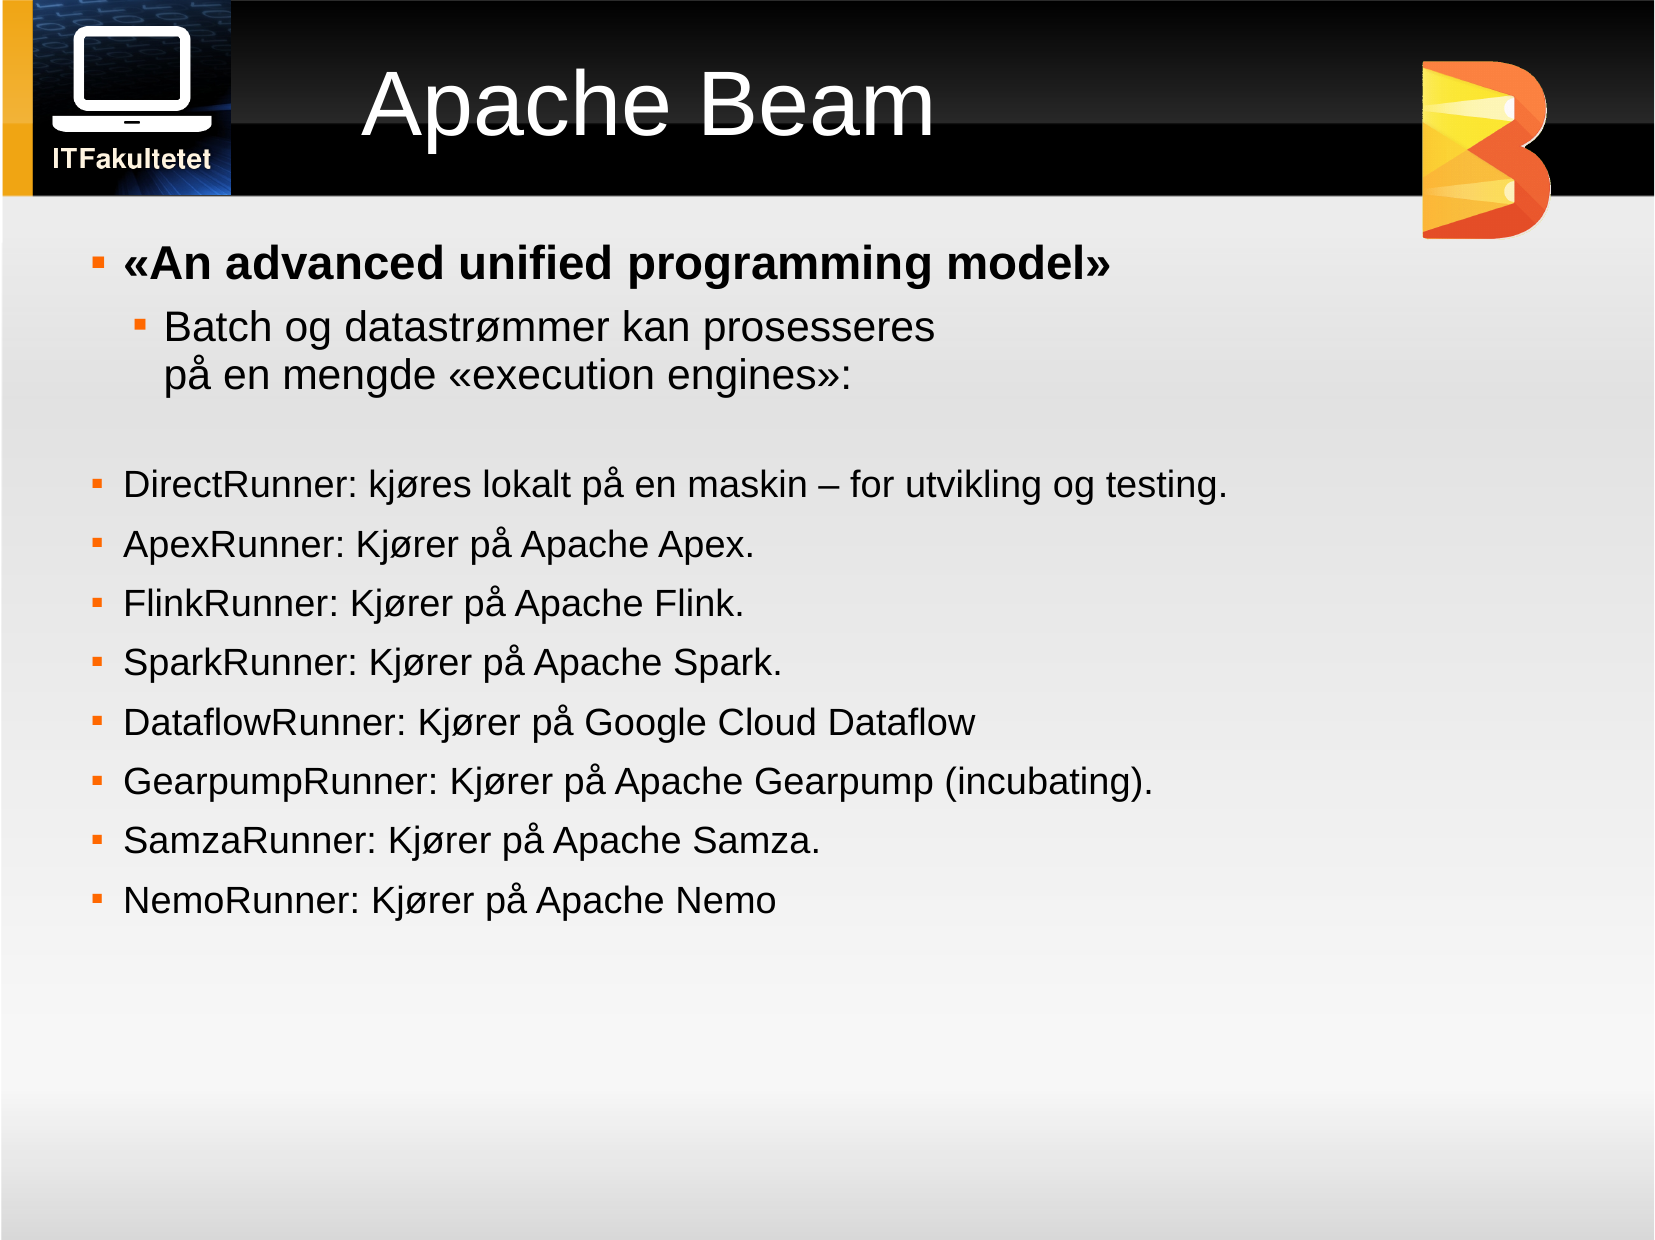

# Apache Beam
«An advanced unified programming model»
Batch og datastrømmer kan prosesseres
på en mengde «execution engines»:
DirectRunner: kjøres lokalt på en maskin – for utvikling og testing.
ApexRunner: Kjører på Apache Apex.
FlinkRunner: Kjører på Apache Flink.
SparkRunner: Kjører på Apache Spark.
DataflowRunner: Kjører på Google Cloud Dataflow
GearpumpRunner: Kjører på Apache Gearpump (incubating).
SamzaRunner: Kjører på Apache Samza.
NemoRunner: Kjører på Apache Nemo